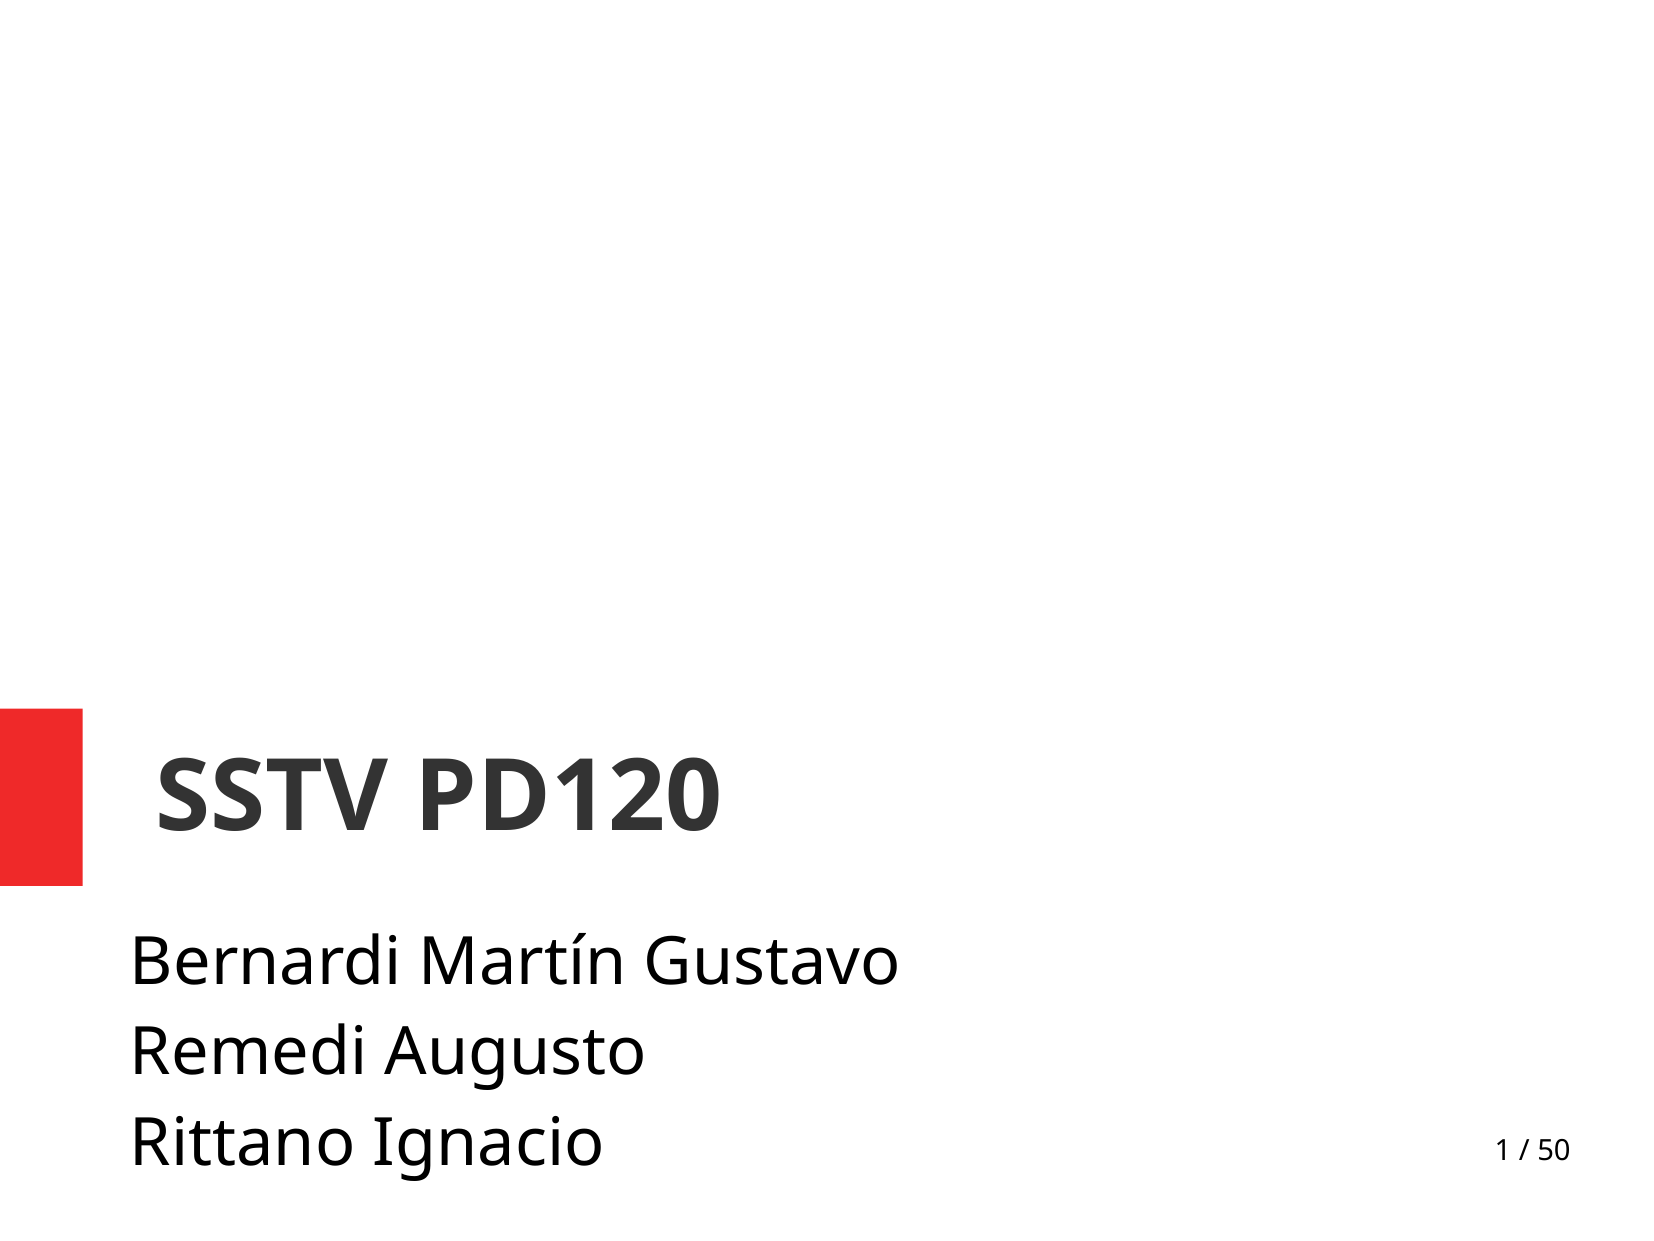

# SSTV PD120
Bernardi Martín Gustavo
Remedi Augusto
Rittano Ignacio
1